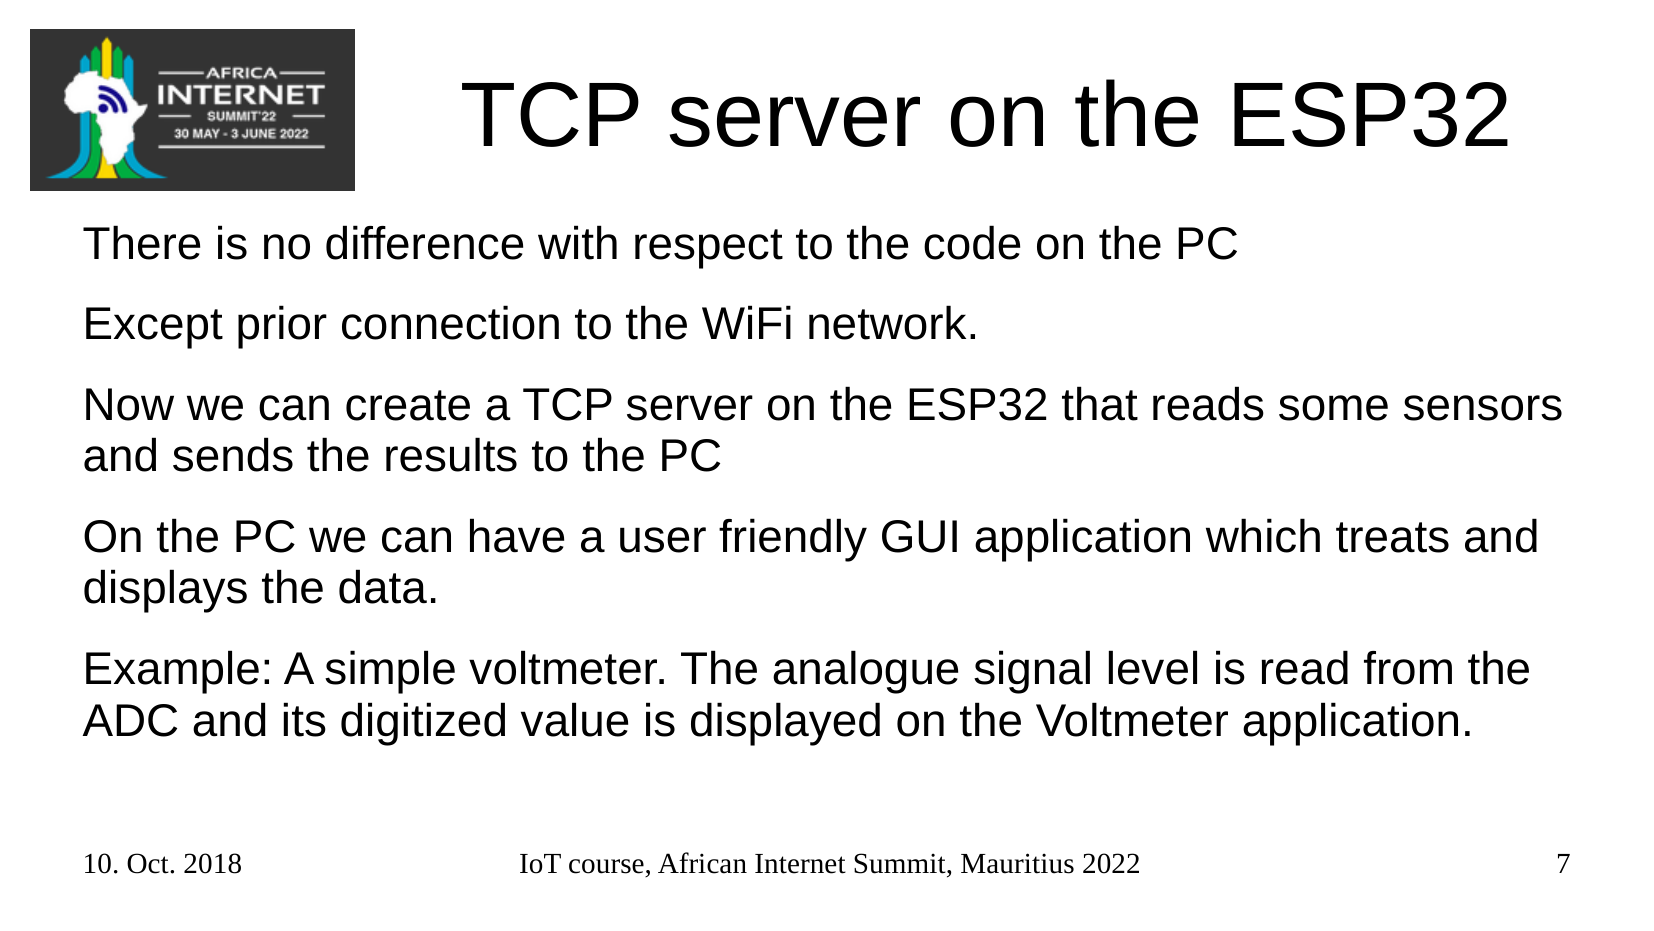

# TCP server on the ESP32
There is no difference with respect to the code on the PC
Except prior connection to the WiFi network.
Now we can create a TCP server on the ESP32 that reads some sensors and sends the results to the PC
On the PC we can have a user friendly GUI application which treats and displays the data.
Example: A simple voltmeter. The analogue signal level is read from the ADC and its digitized value is displayed on the Voltmeter application.
10. Oct. 2018
IoT course, African Internet Summit, Mauritius 2022
7